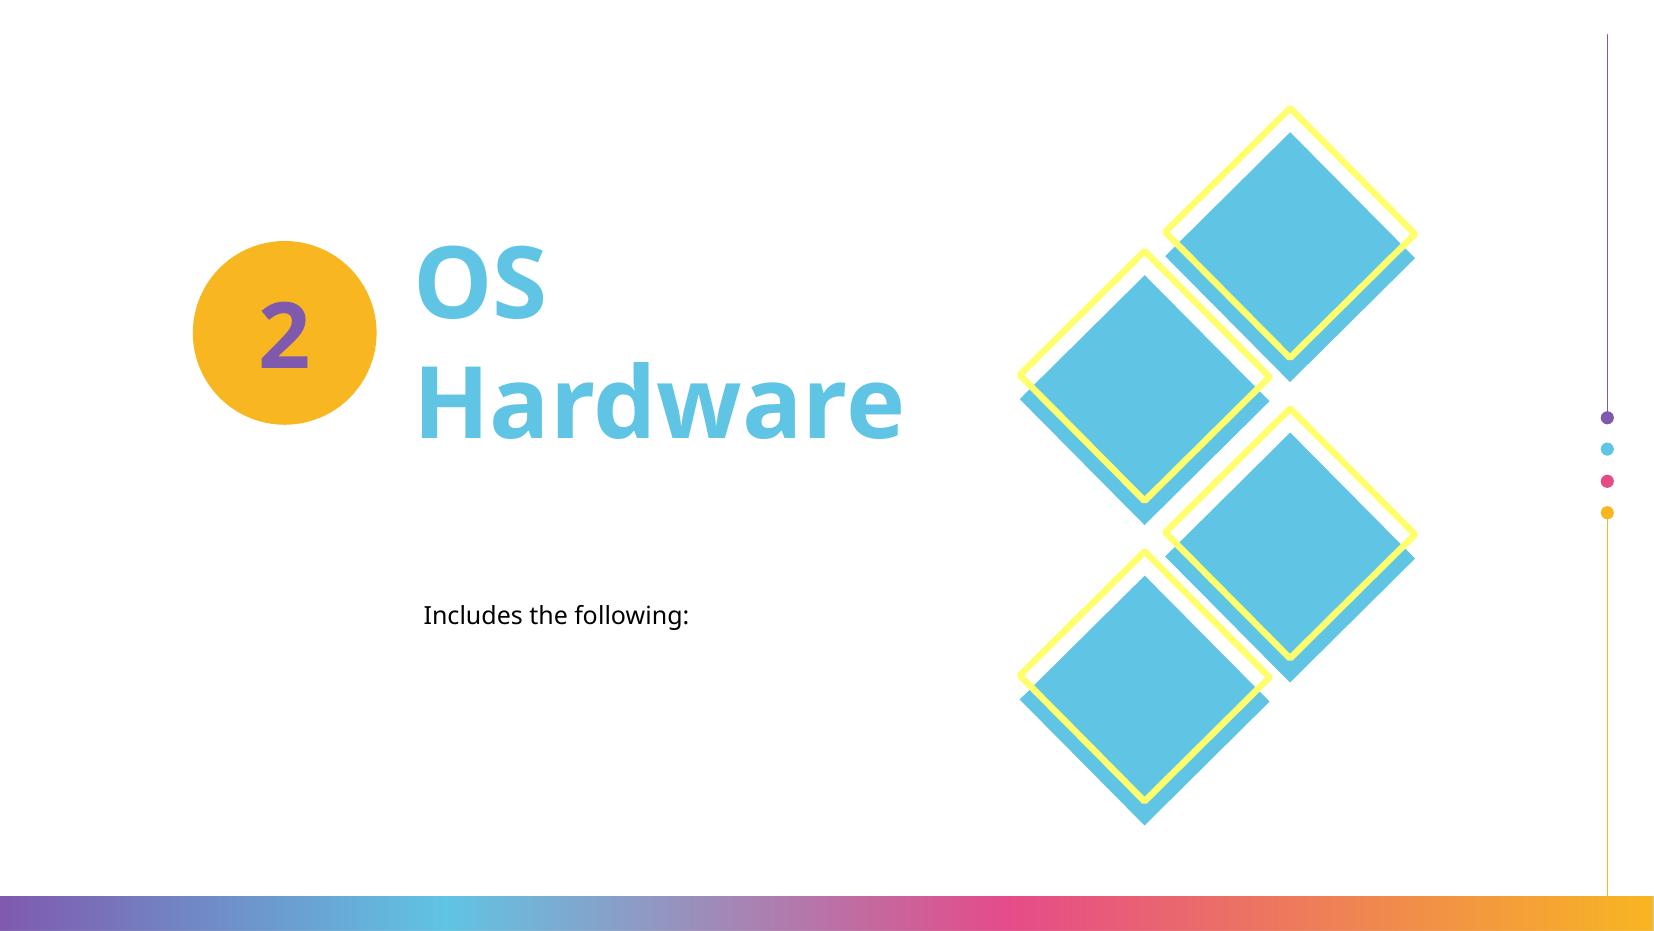

# OS Hardware
2
Includes the following: